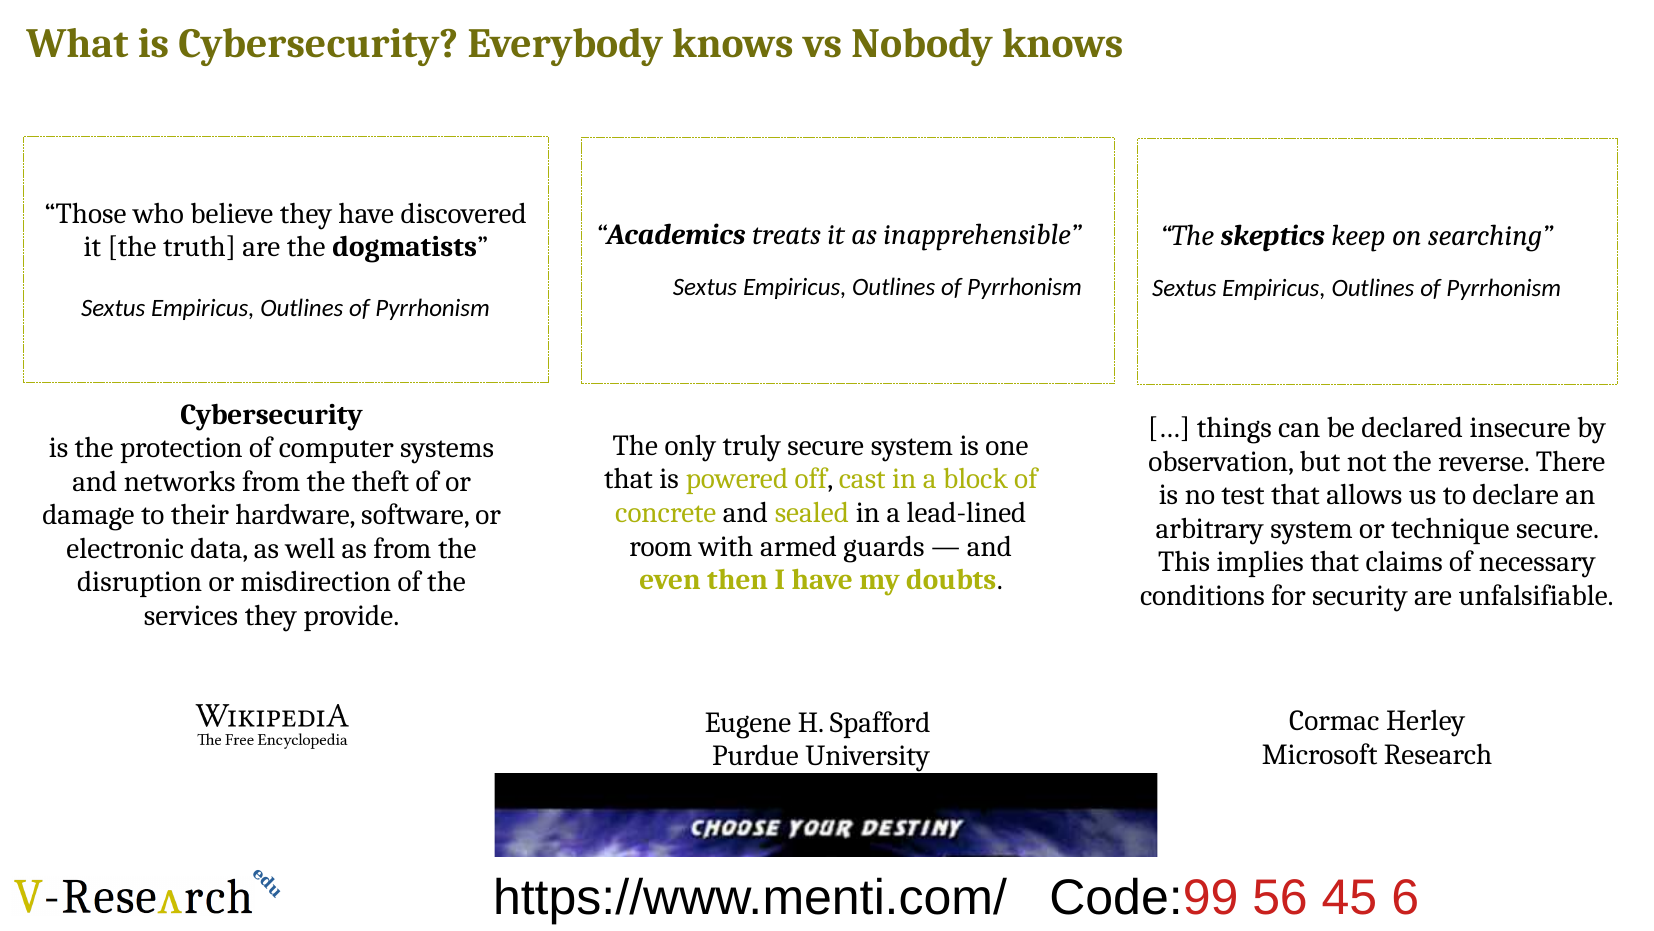

What is Cybersecurity? Everybody knows vs Nobody knows
“Those who believe they have discovered it [the truth] are the dogmatists”
Sextus Empiricus, Outlines of Pyrrhonism
“Academics treats it as inapprehensible”
Sextus Empiricus, Outlines of Pyrrhonism
“The skeptics keep on searching”
Sextus Empiricus, Outlines of Pyrrhonism
Cybersecurity
is the protection of computer systems and networks from the theft of or damage to their hardware, software, or electronic data, as well as from the disruption or misdirection of the services they provide.
[…] things can be declared insecure by observation, but not the reverse. There is no test that allows us to declare an arbitrary system or technique secure. This implies that claims of necessary conditions for security are unfalsifiable.
The only truly secure system is one that is powered off, cast in a block of concrete and sealed in a lead-lined room with armed guards — and even then I have my doubts.
Cormac Herley
Microsoft Research
Eugene H. Spafford
Purdue University
edu
https://www.menti.com/ Code:99 56 45 6